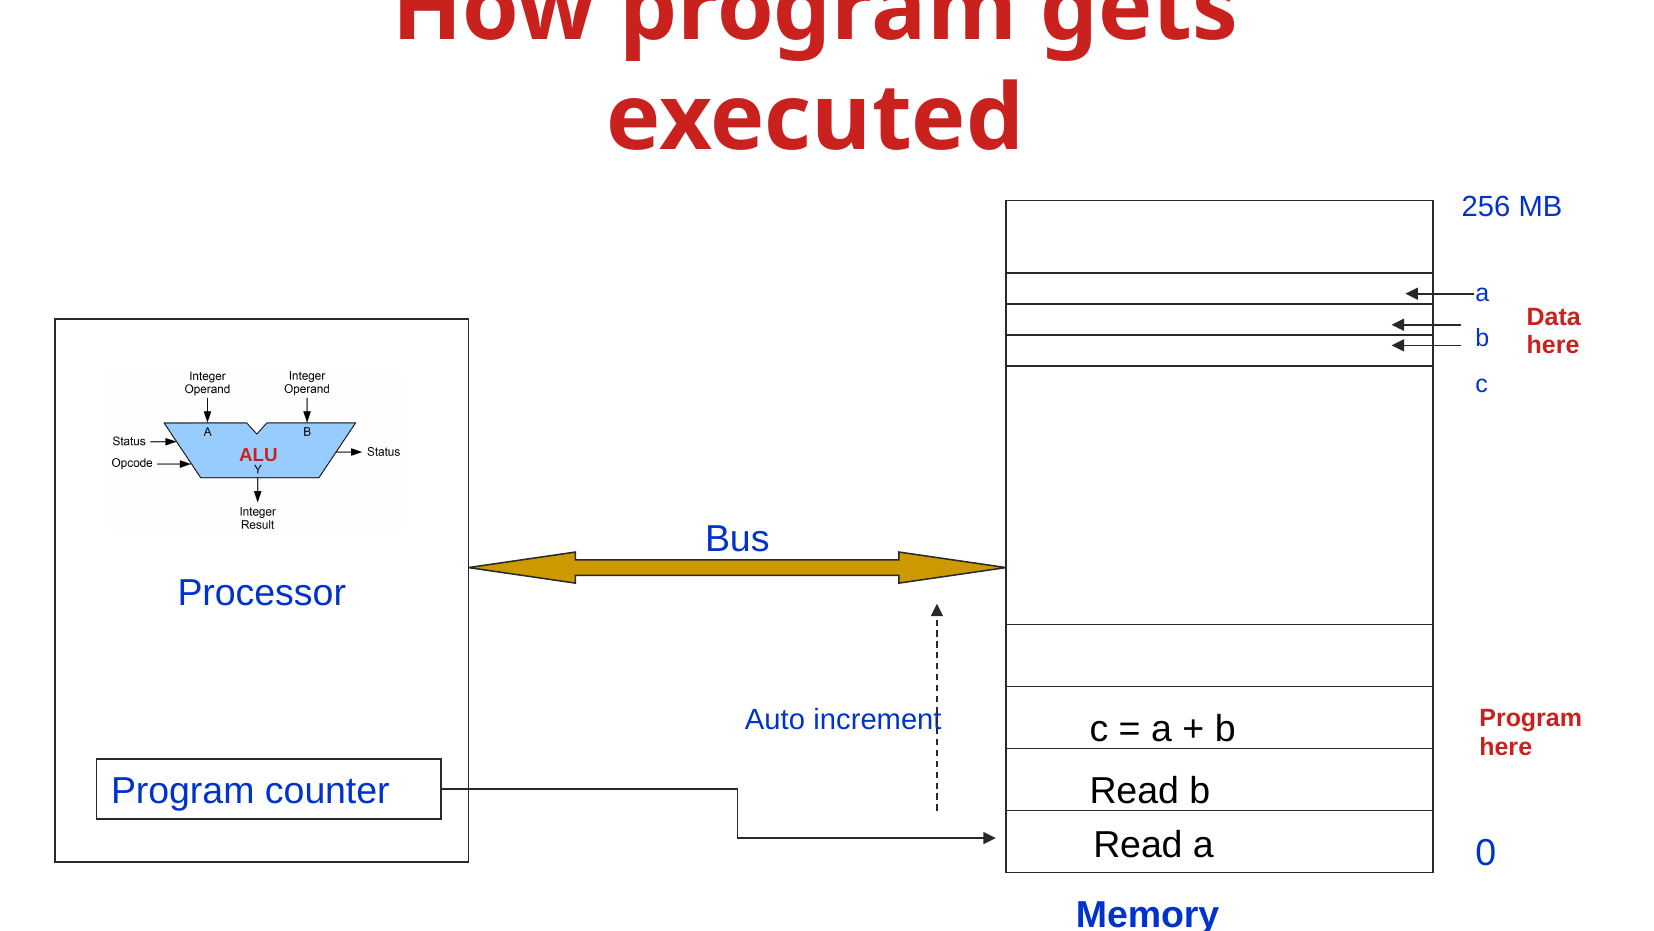

# How program gets executed
256 MB
a
b
c
Data
here
Processor
ALU
Bus
Auto increment
c = a + b
Program here
Program counter
Read b
Read a
0
Memory